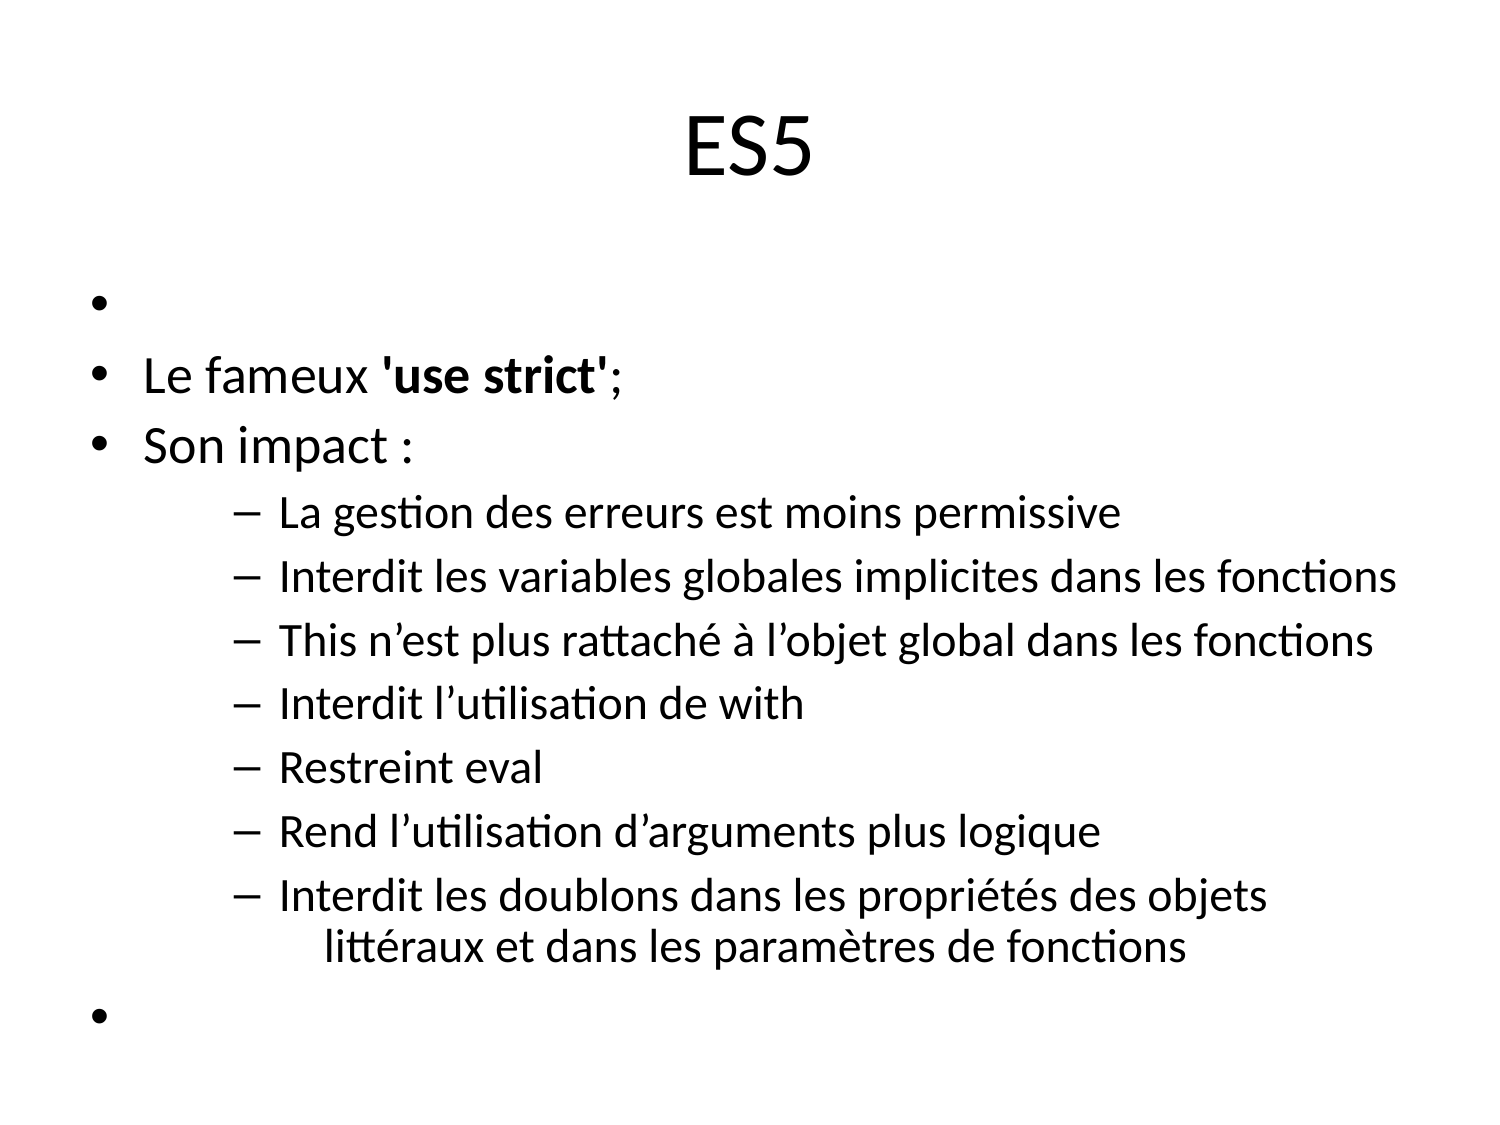

# ES5
Le fameux 'use strict';
Son impact :
La gestion des erreurs est moins permissive
Interdit les variables globales implicites dans les fonctions
This n’est plus rattaché à l’objet global dans les fonctions
Interdit l’utilisation de with
Restreint eval
Rend l’utilisation d’arguments plus logique
Interdit les doublons dans les propriétés des objets littéraux et dans les paramètres de fonctions